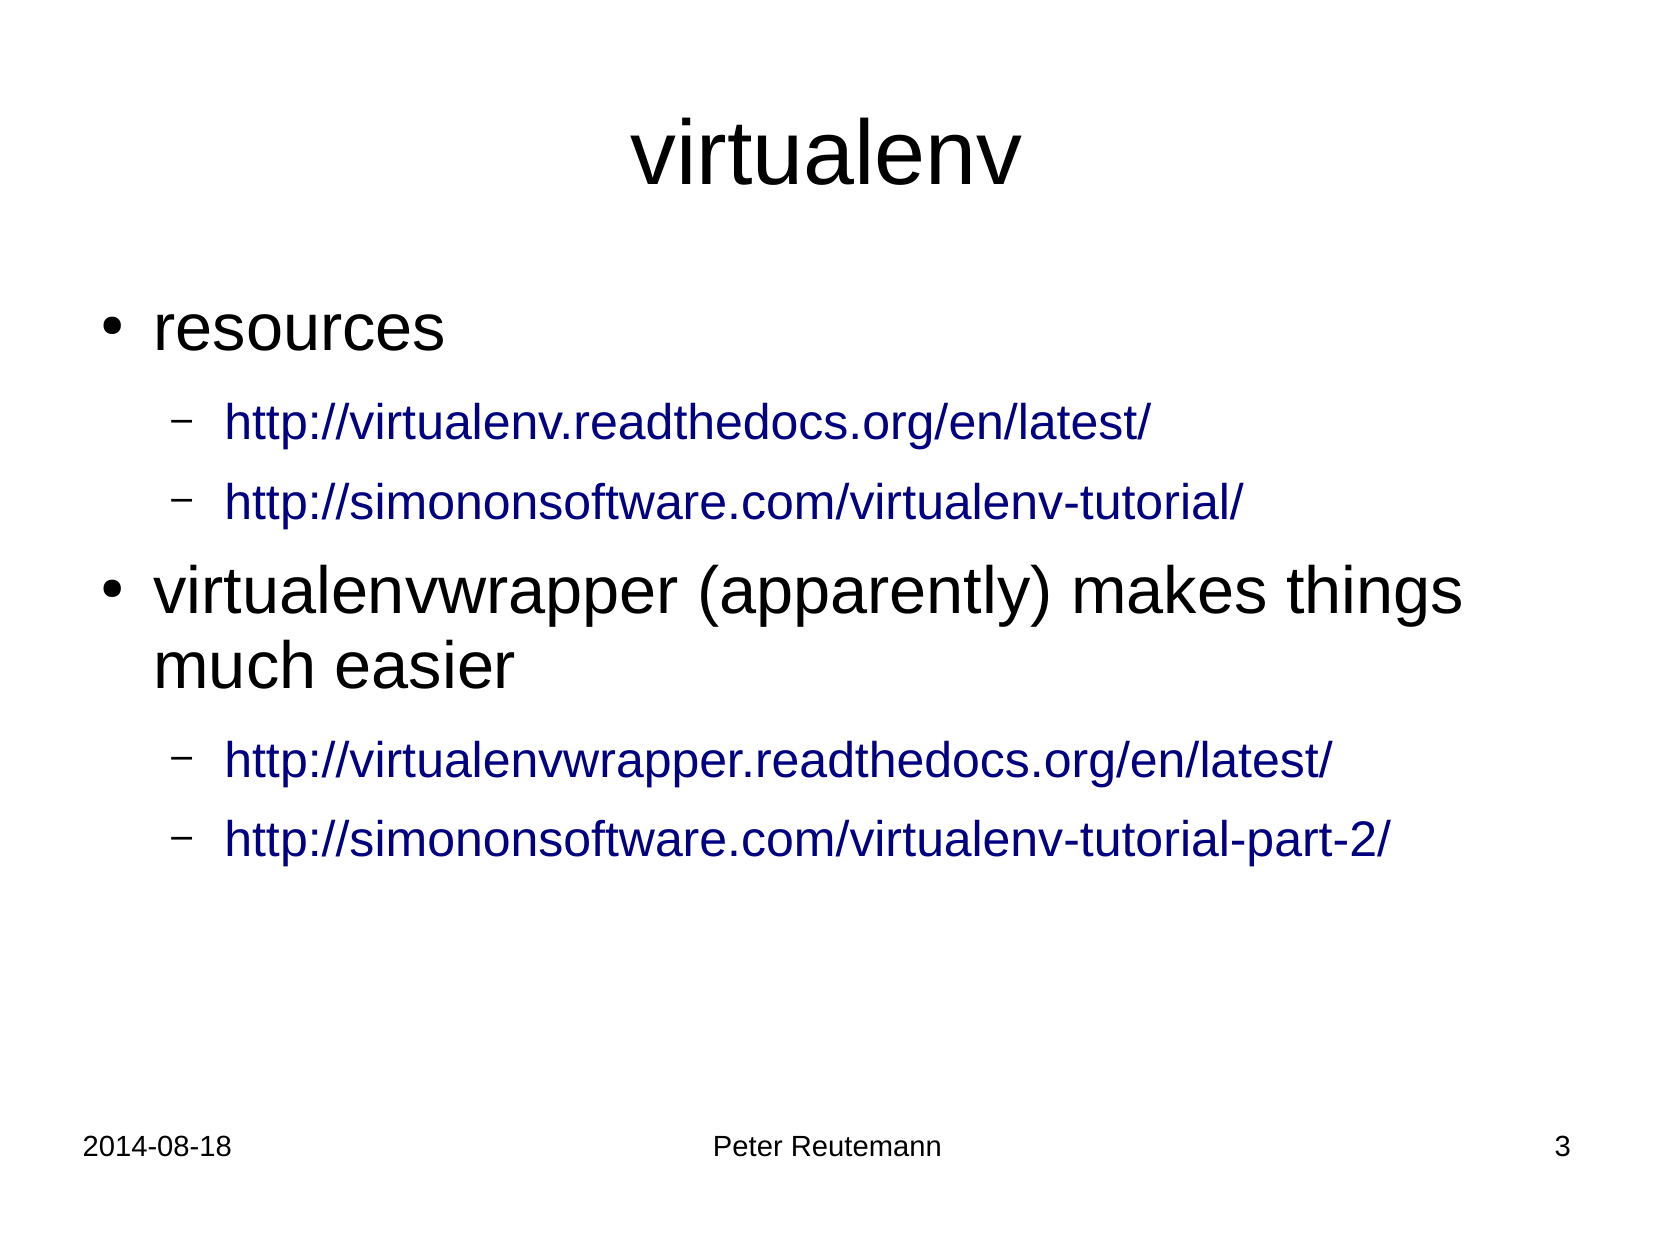

# virtualenv
resources
http://virtualenv.readthedocs.org/en/latest/
http://simononsoftware.com/virtualenv-tutorial/
virtualenvwrapper (apparently) makes things much easier
http://virtualenvwrapper.readthedocs.org/en/latest/
http://simononsoftware.com/virtualenv-tutorial-part-2/
2014-08-18
Peter Reutemann
3